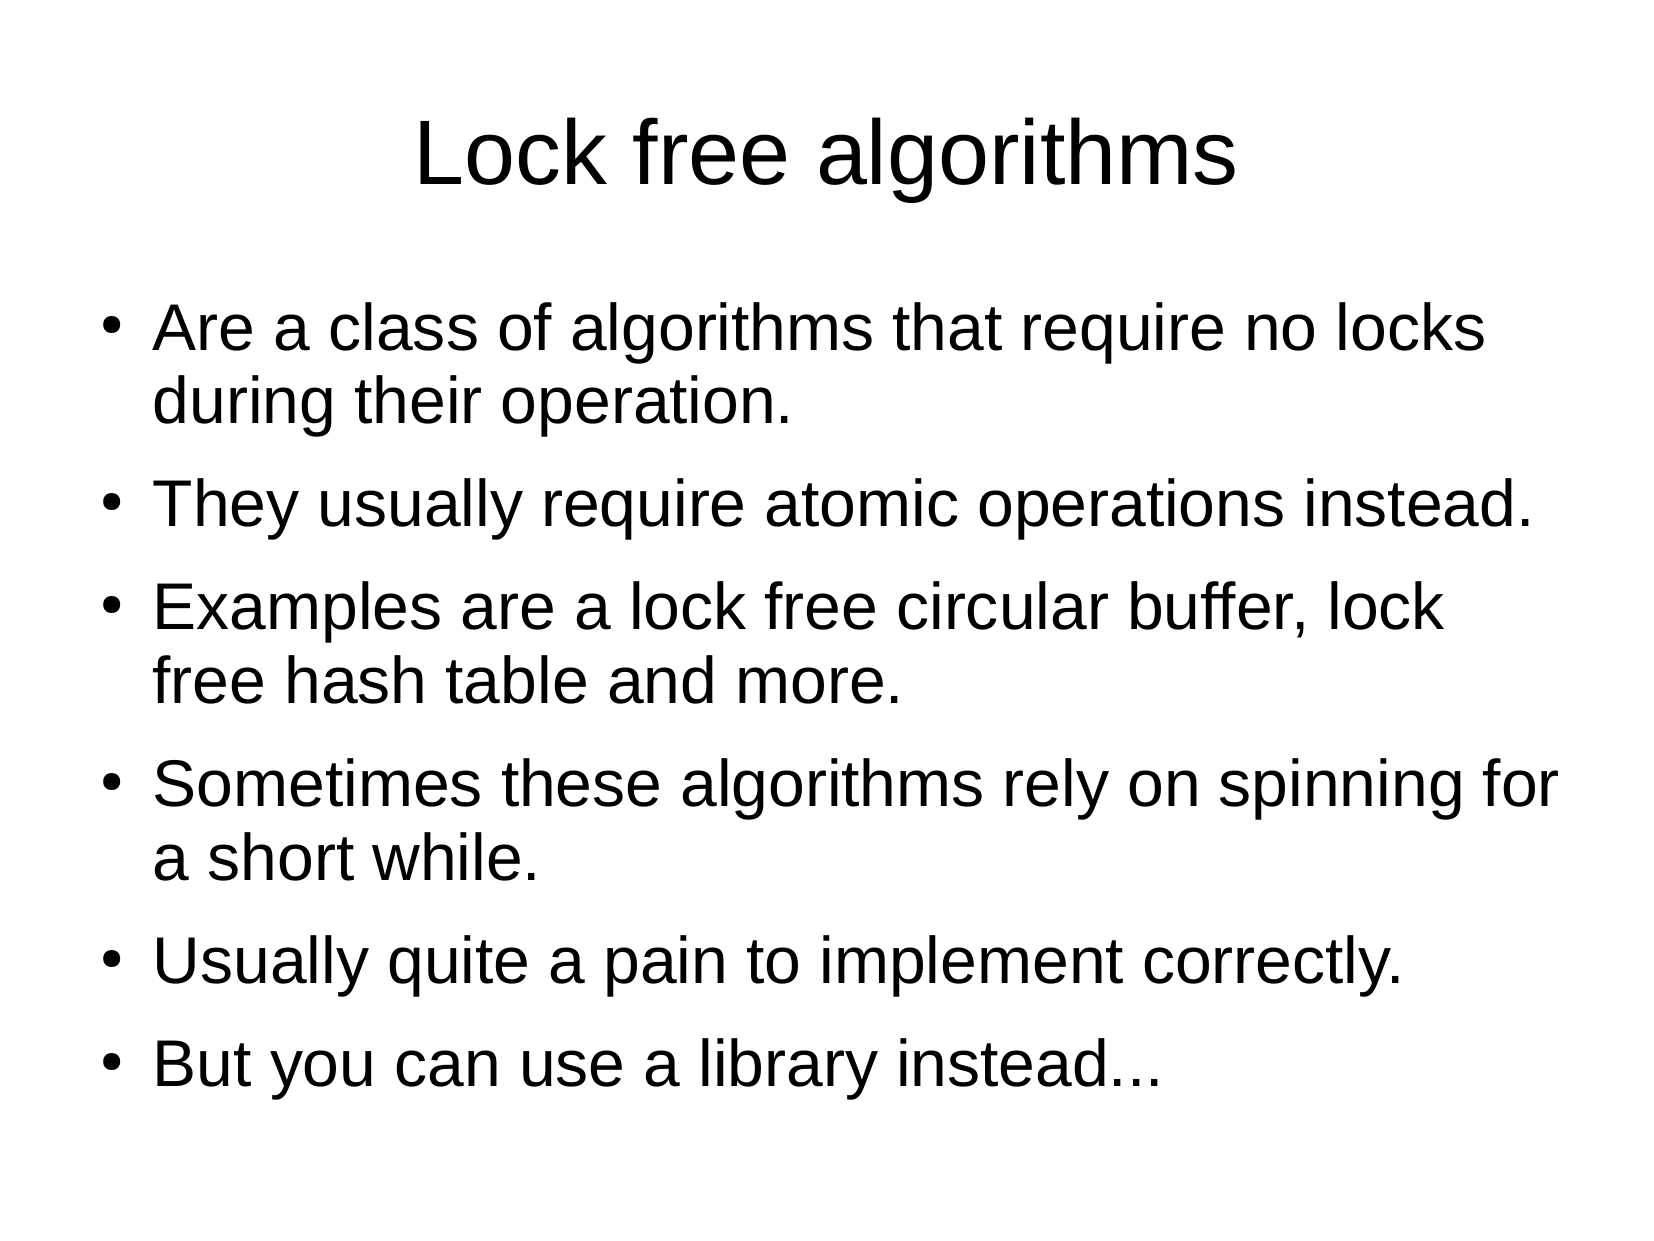

# Lock free algorithms
Are a class of algorithms that require no locks during their operation.
They usually require atomic operations instead.
Examples are a lock free circular buffer, lock free hash table and more.
Sometimes these algorithms rely on spinning for a short while.
Usually quite a pain to implement correctly.
But you can use a library instead...